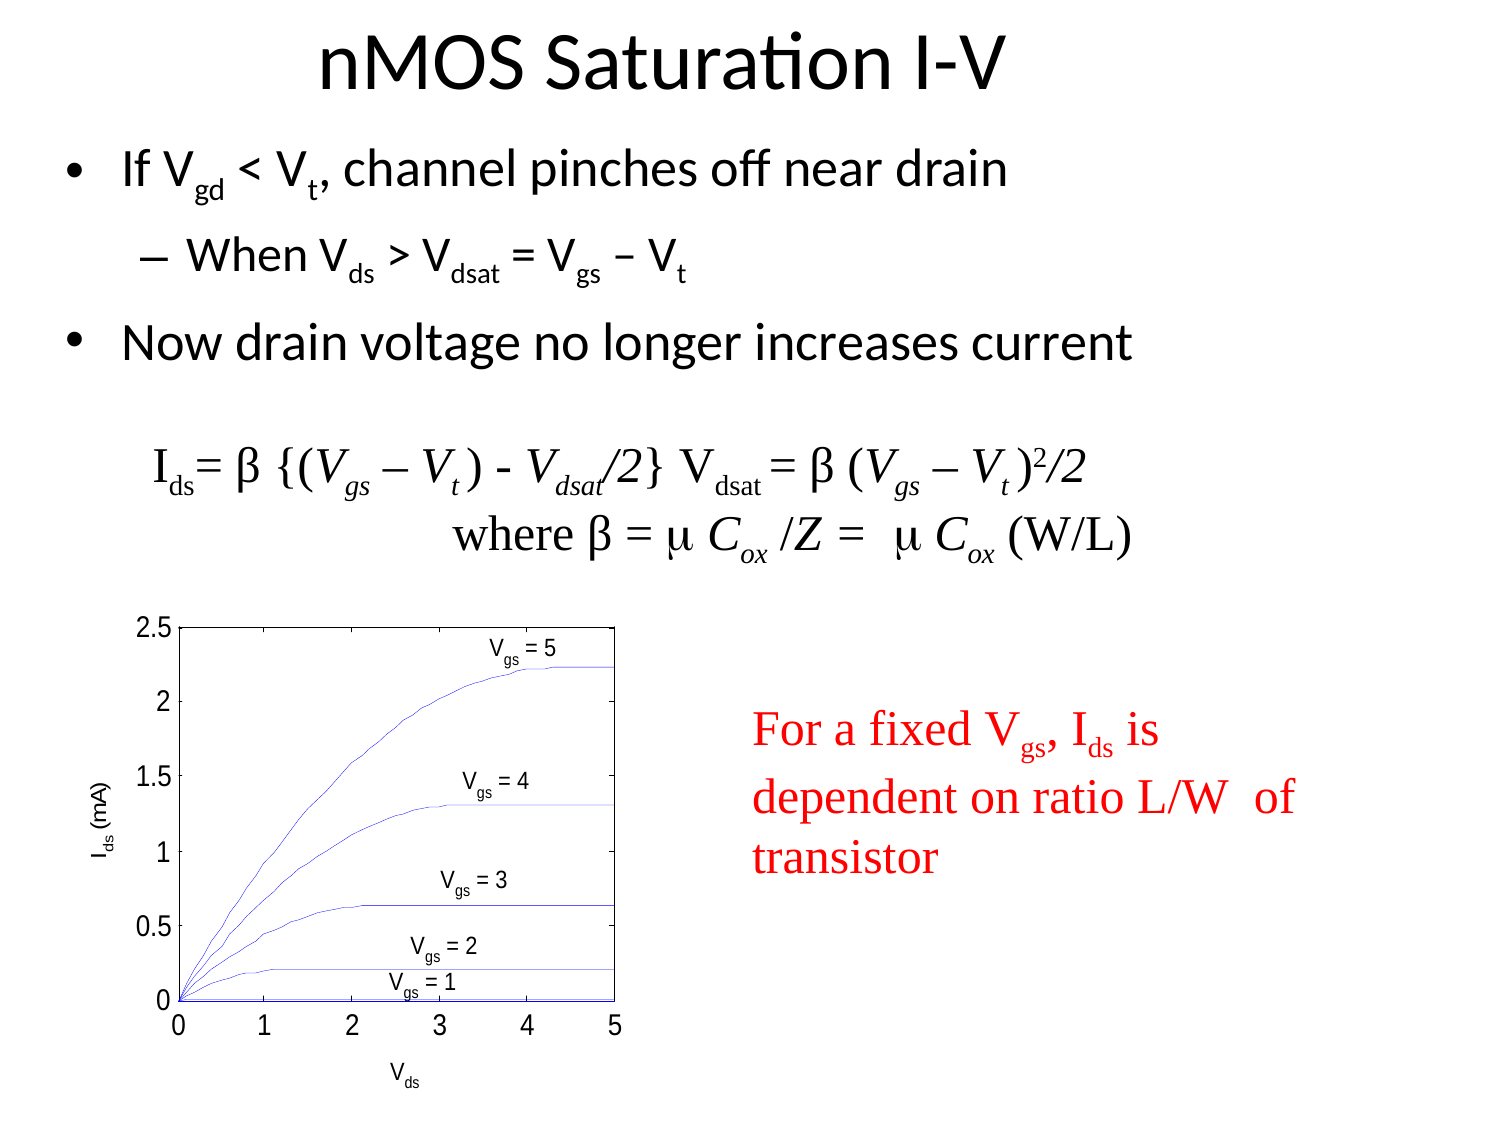

# nMOS Saturation I-V
If Vgd < Vt, channel pinches off near drain
When Vds > Vdsat = Vgs – Vt
Now drain voltage no longer increases current
Ids= β {(Vgs – Vt ) - Vdsat/2} Vdsat = β (Vgs – Vt )2/2
		where β =  Cox /Z = Cox (W/L)
For a fixed Vgs, Ids is dependent on ratio L/W of transistor